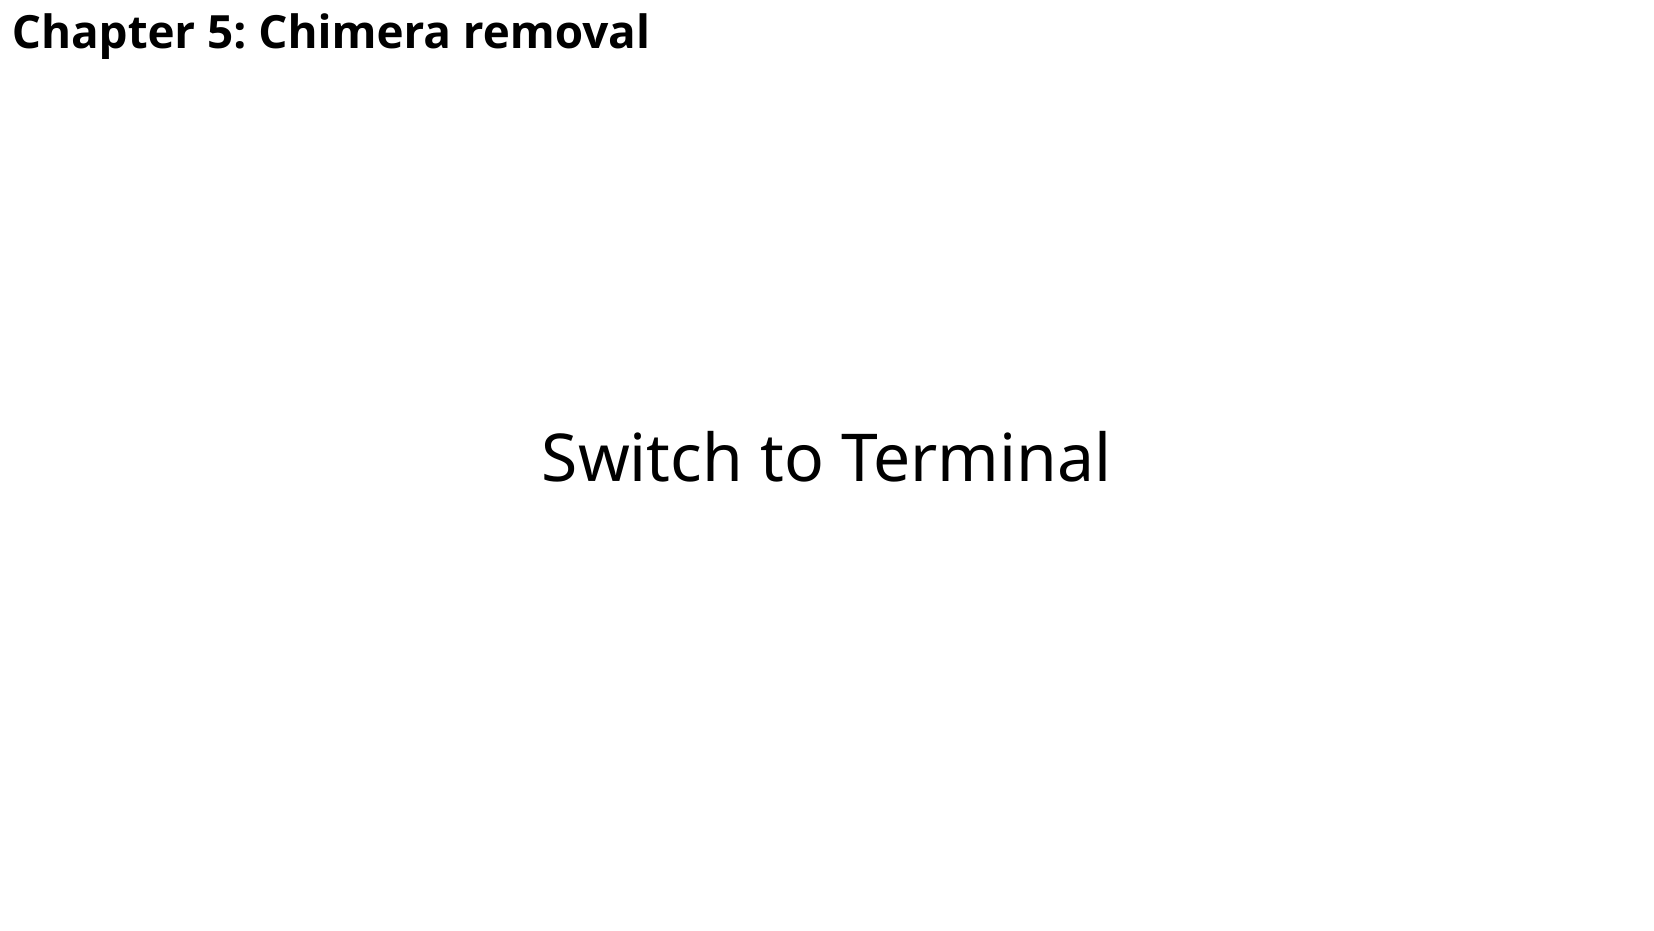

# Chapter 5: Chimera removal
Switch to Terminal